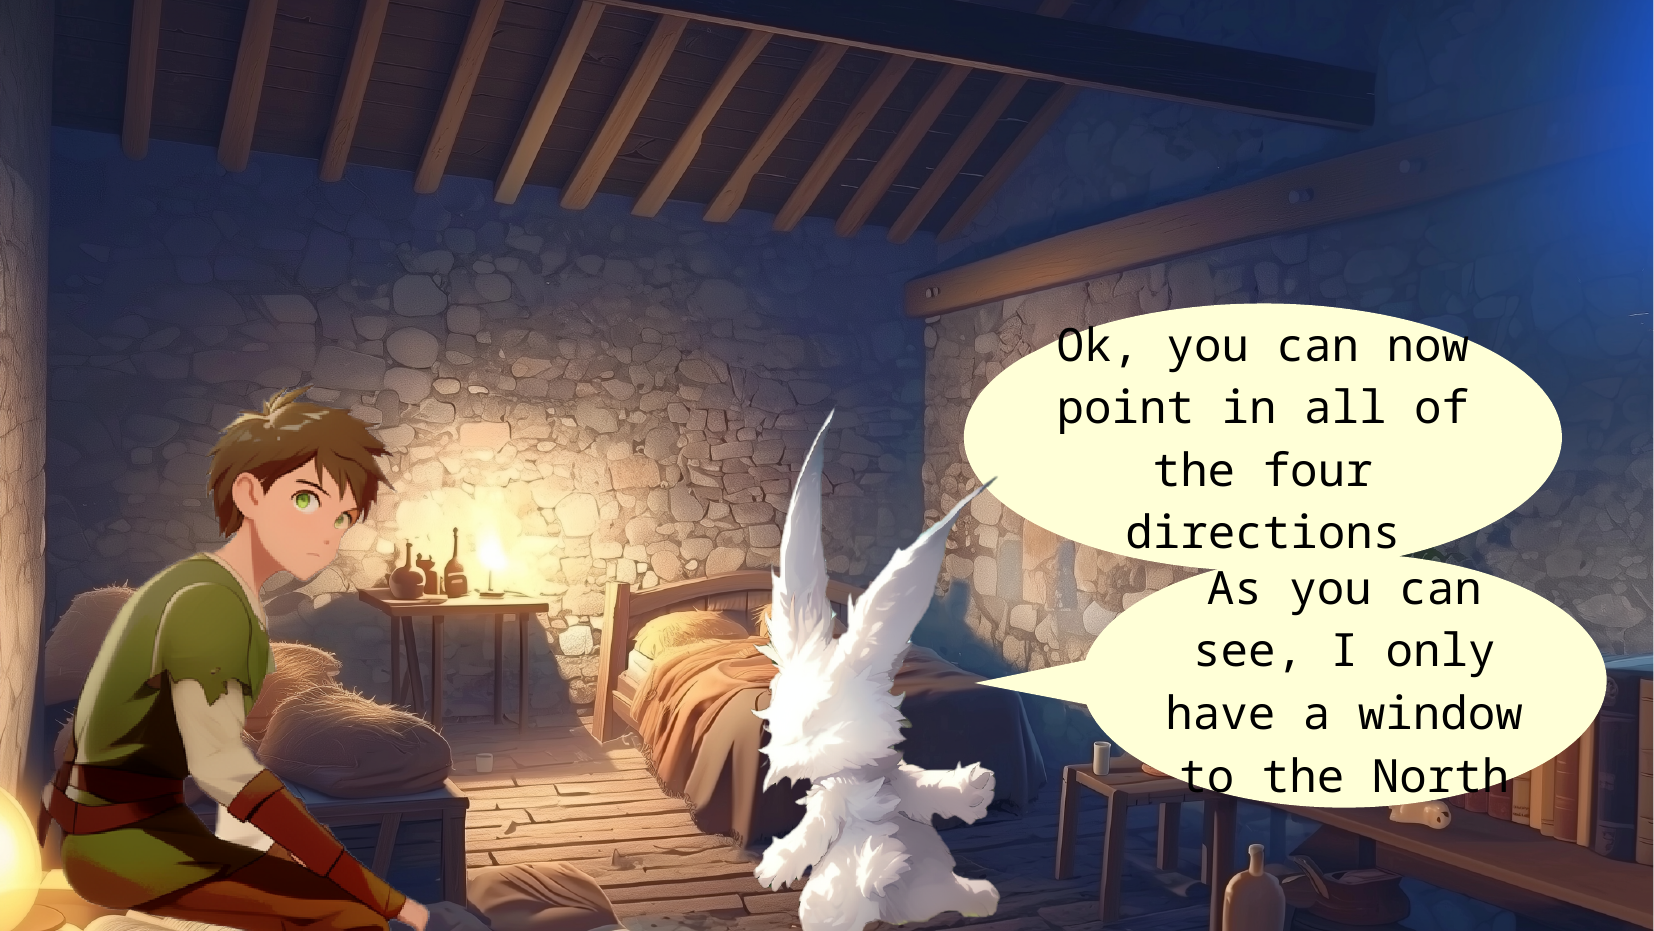

Ok, you can now point in all of the four directions
As you can see, I only have a window
to the North